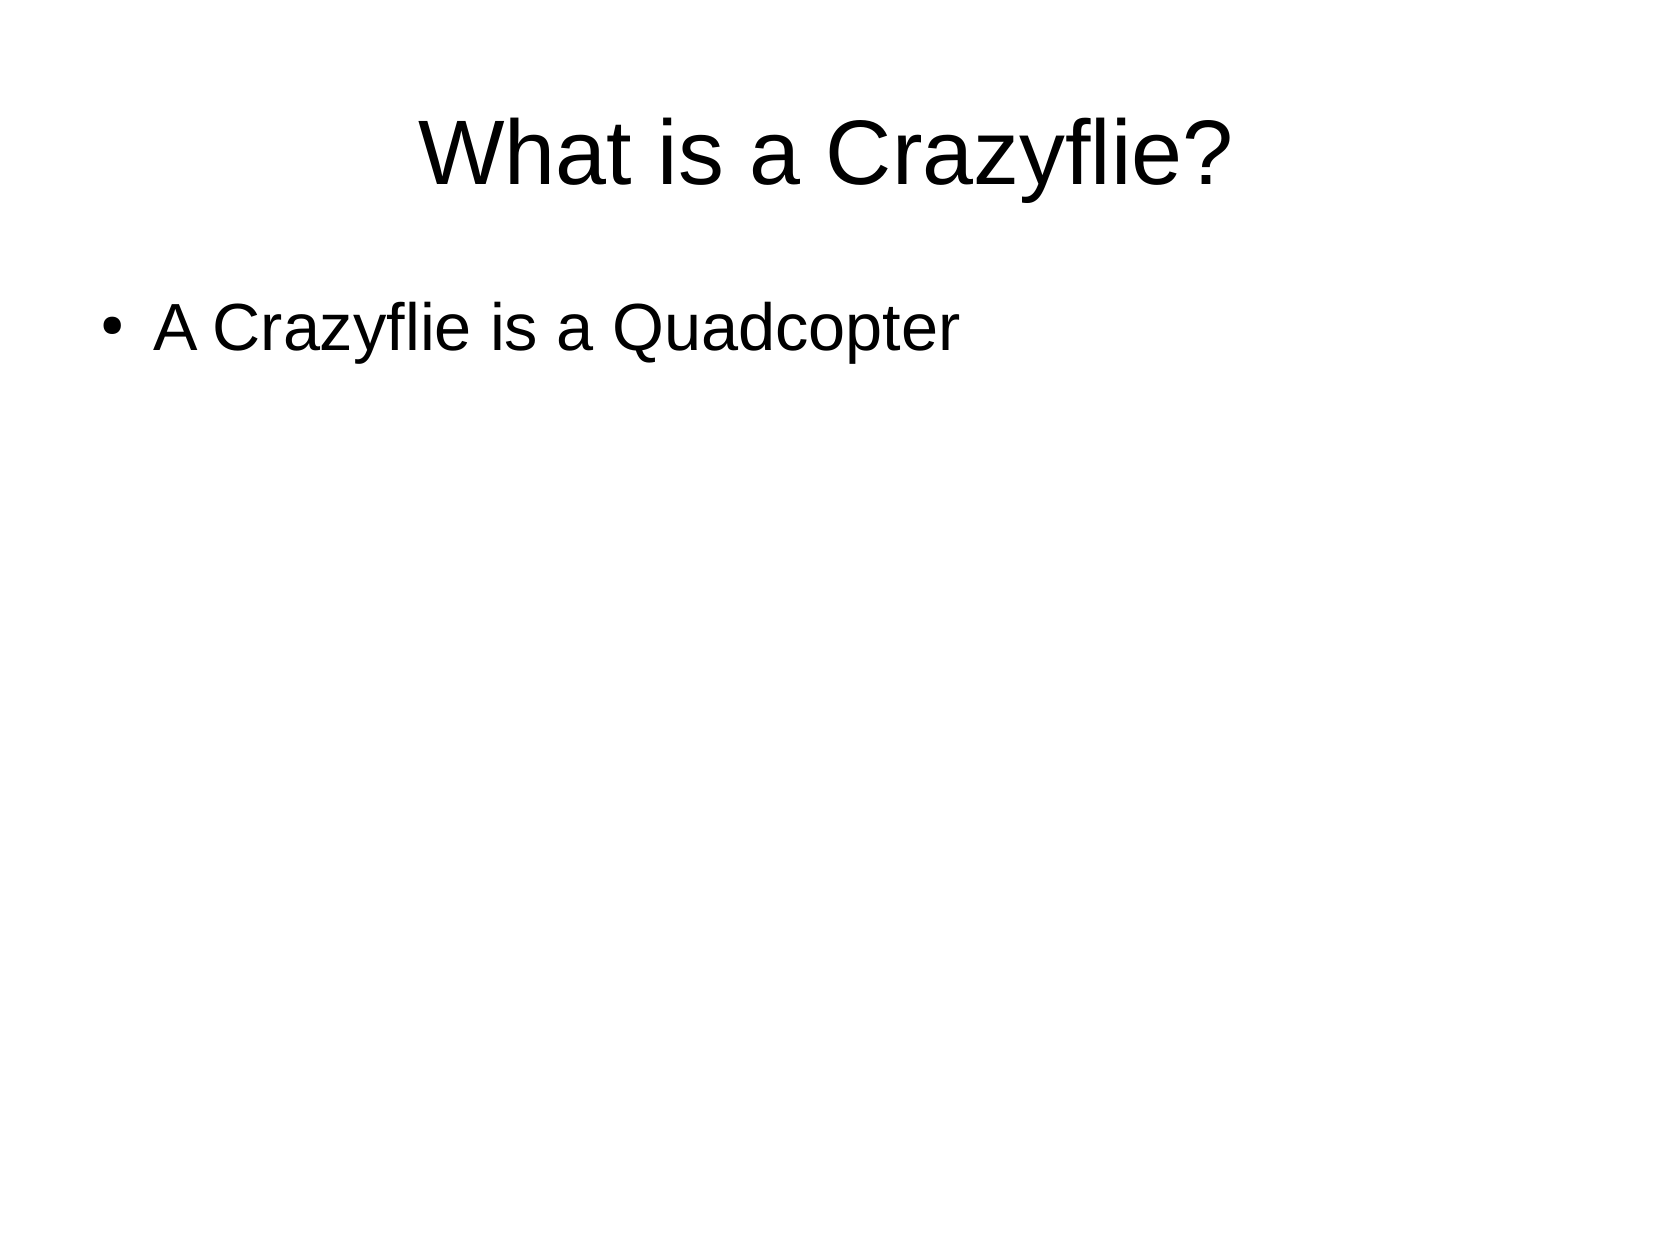

# What is a Crazyflie?
A Crazyflie is a Quadcopter